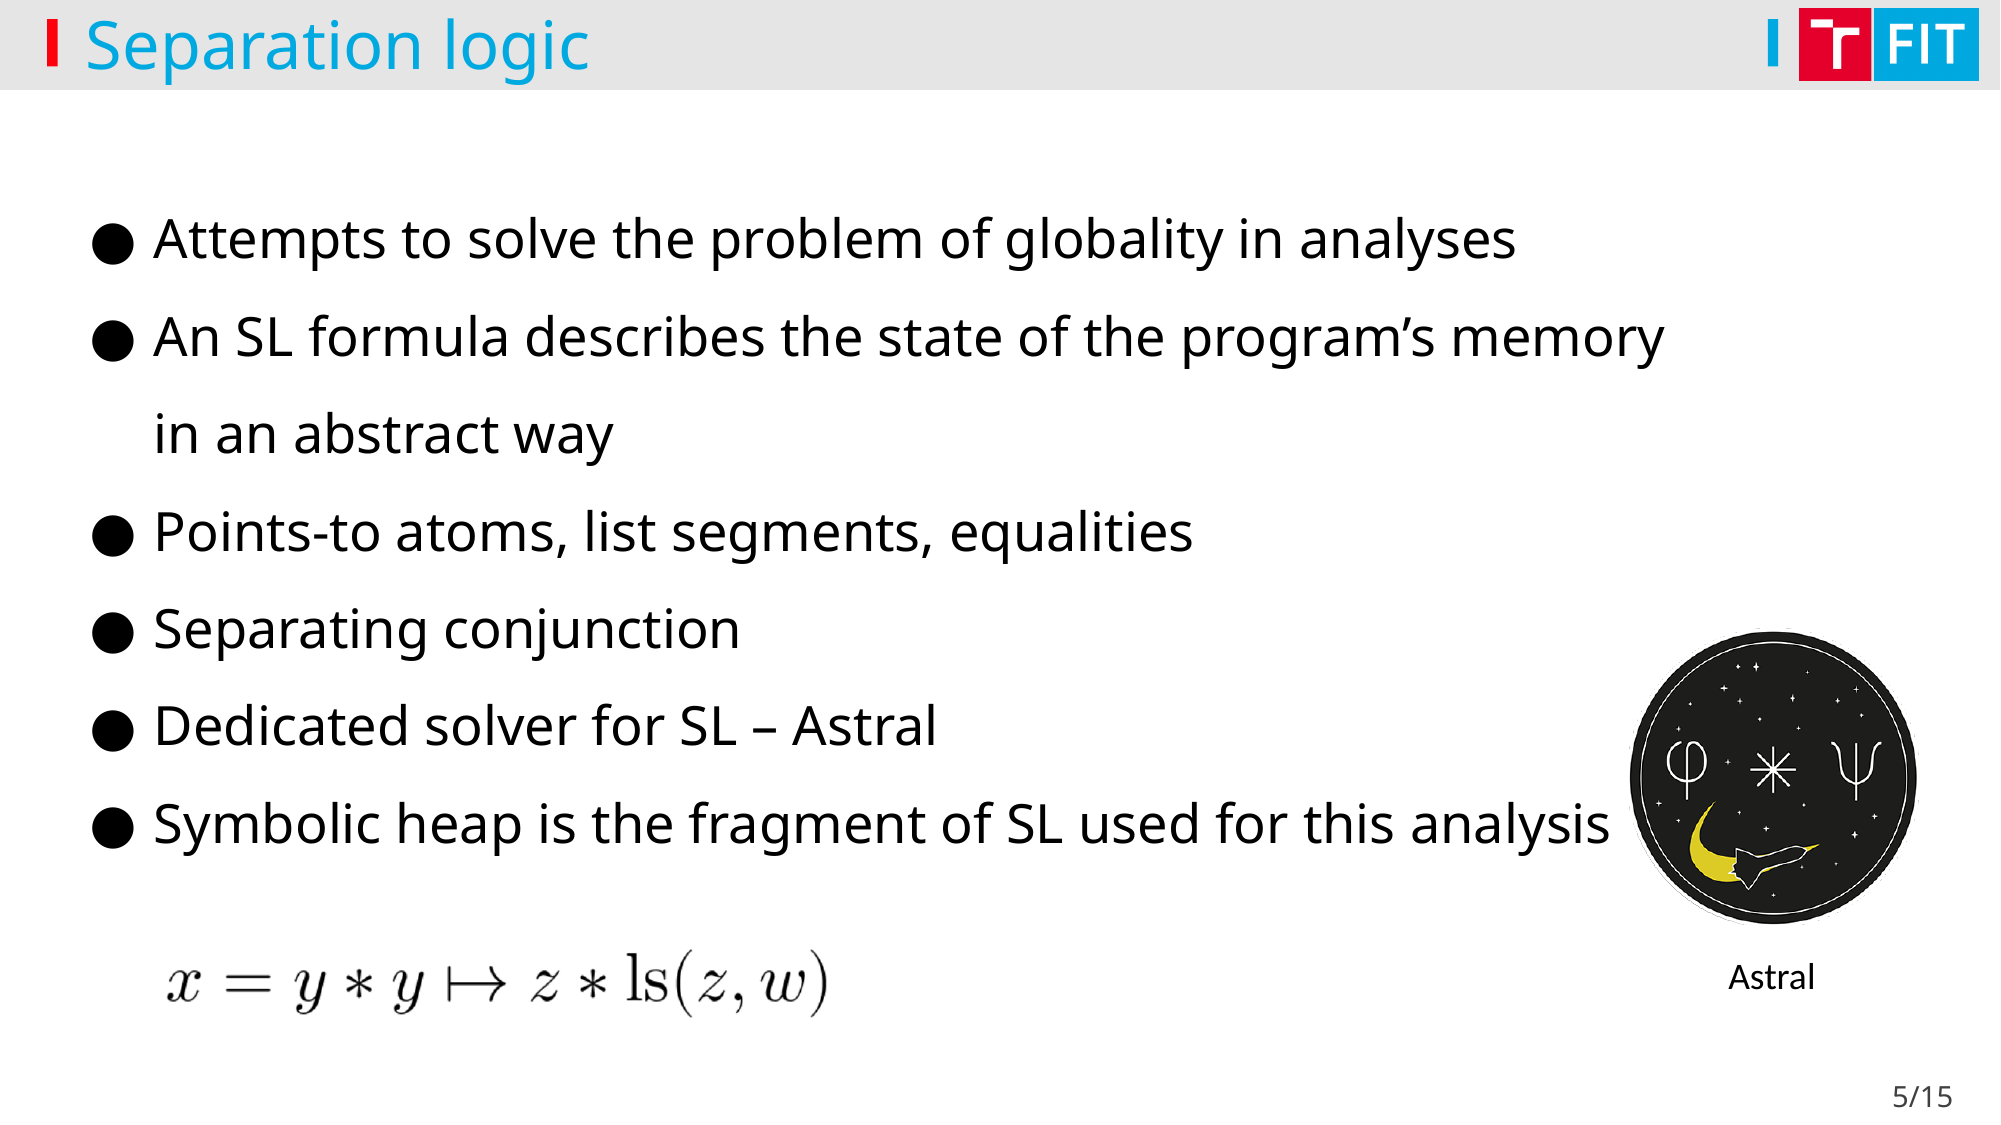

# Separation logic
Attempts to solve the problem of globality in analyses
An SL formula describes the state of the program’s memory in an abstract way
Points-to atoms, list segments, equalities
Separating conjunction
Dedicated solver for SL – Astral
Symbolic heap is the fragment of SL used for this analysis
Astral